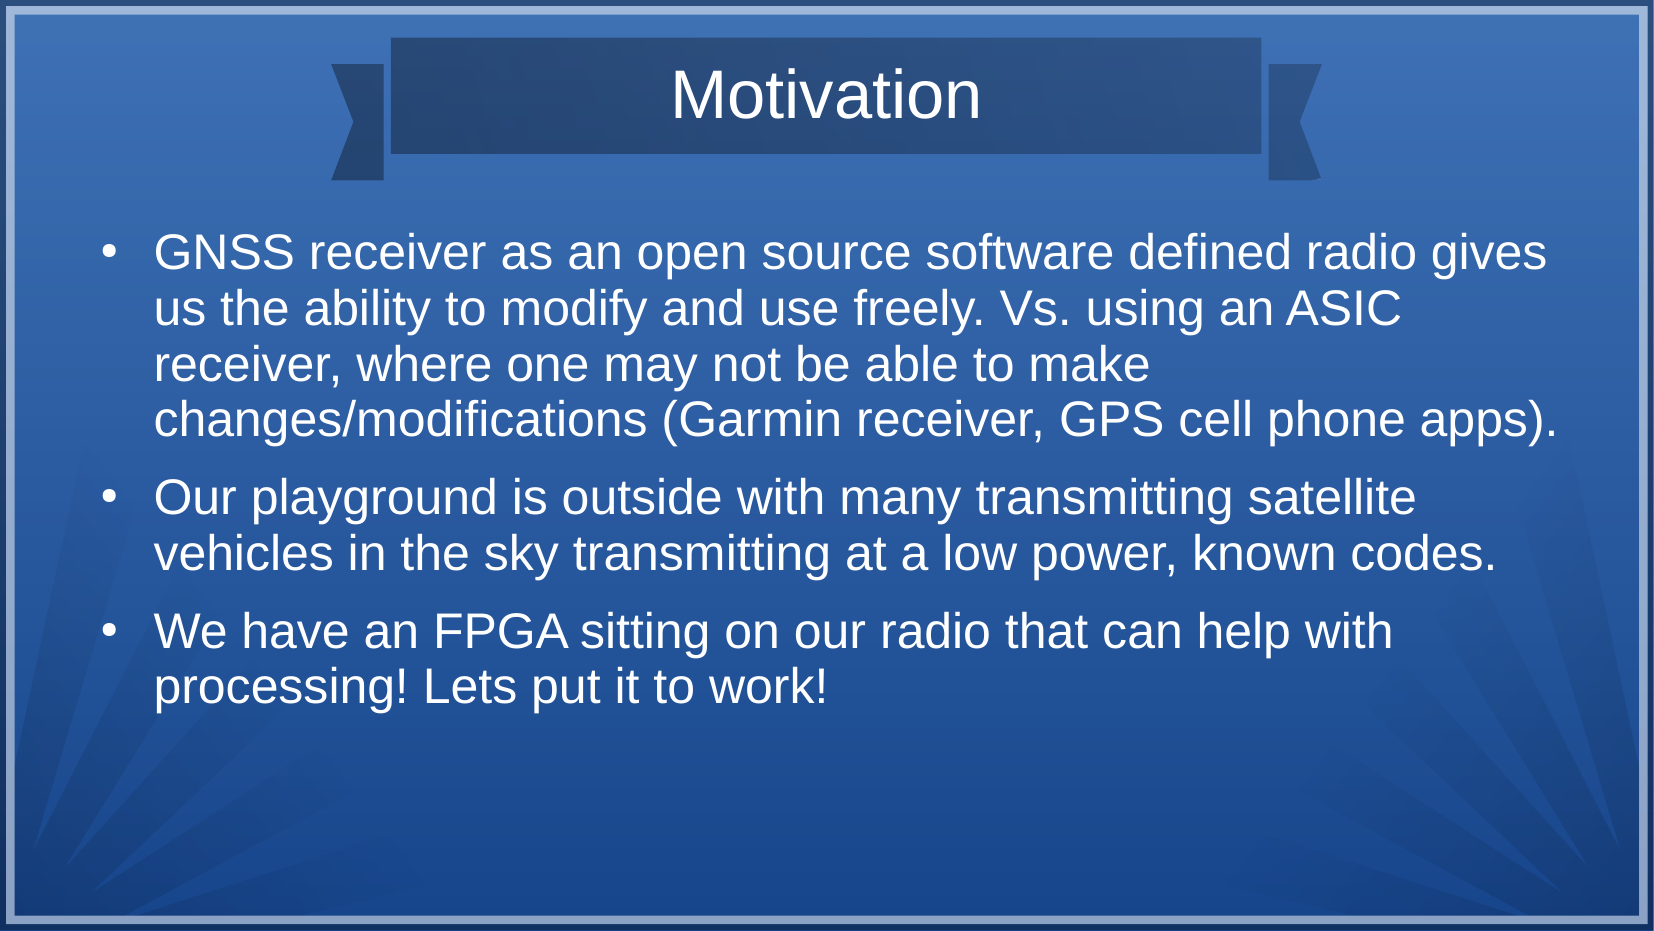

# Motivation
GNSS receiver as an open source software defined radio gives us the ability to modify and use freely. Vs. using an ASIC receiver, where one may not be able to make changes/modifications (Garmin receiver, GPS cell phone apps).
Our playground is outside with many transmitting satellite vehicles in the sky transmitting at a low power, known codes.
We have an FPGA sitting on our radio that can help with processing! Lets put it to work!